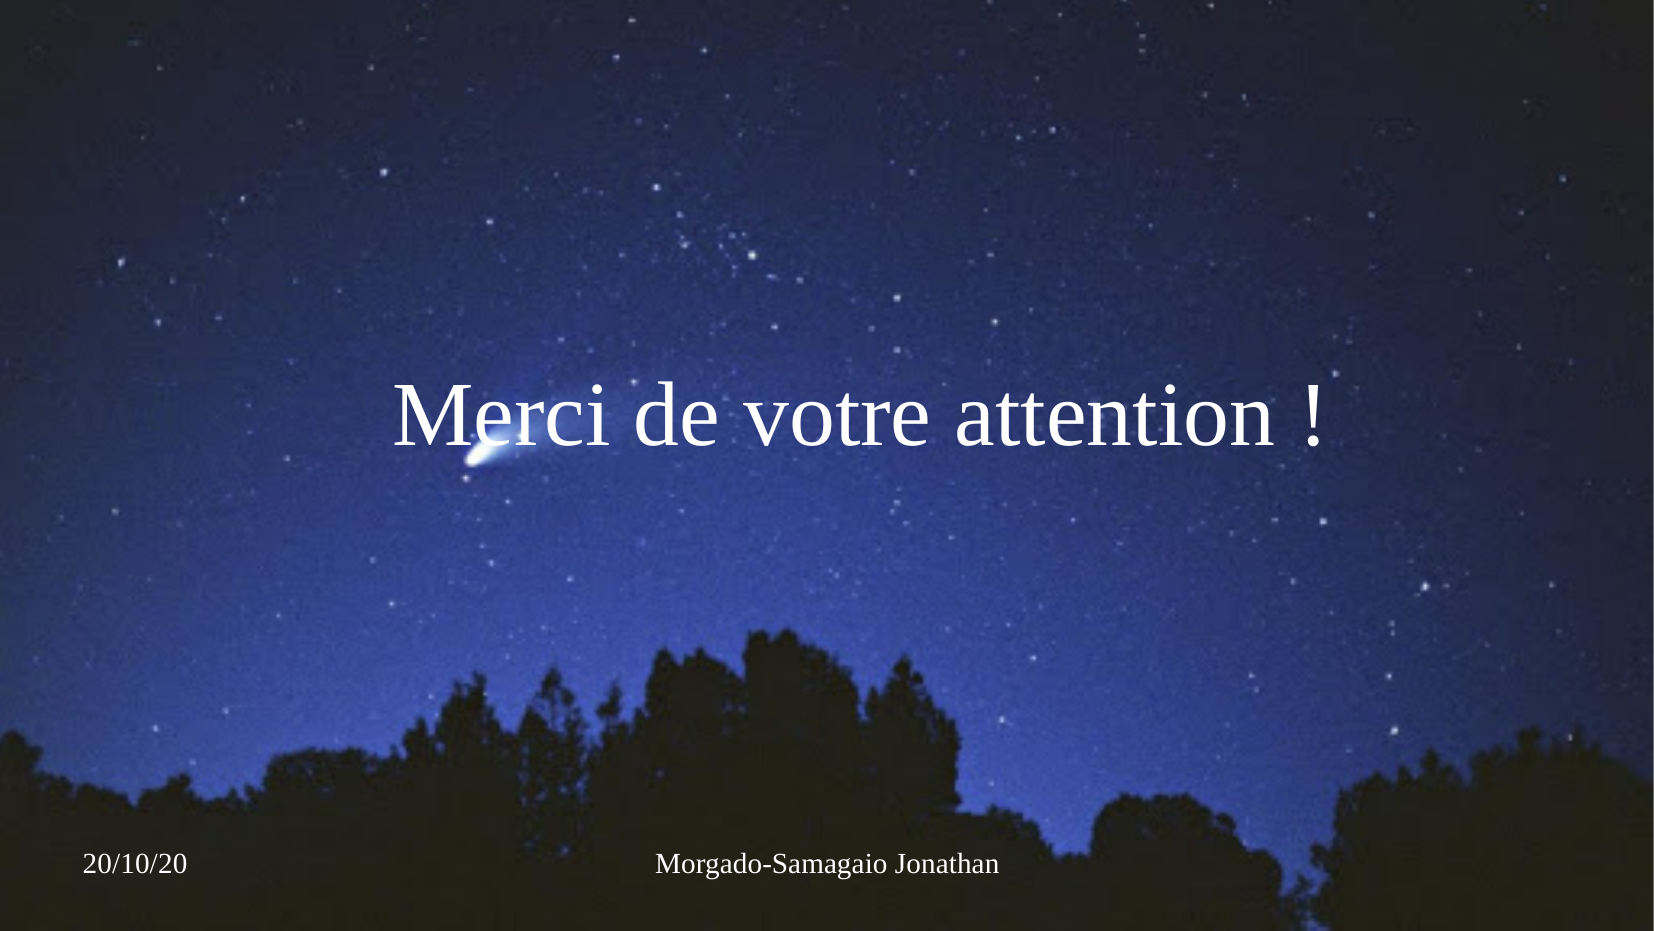

Merci de votre attention !
20/10/20
Morgado-Samagaio Jonathan